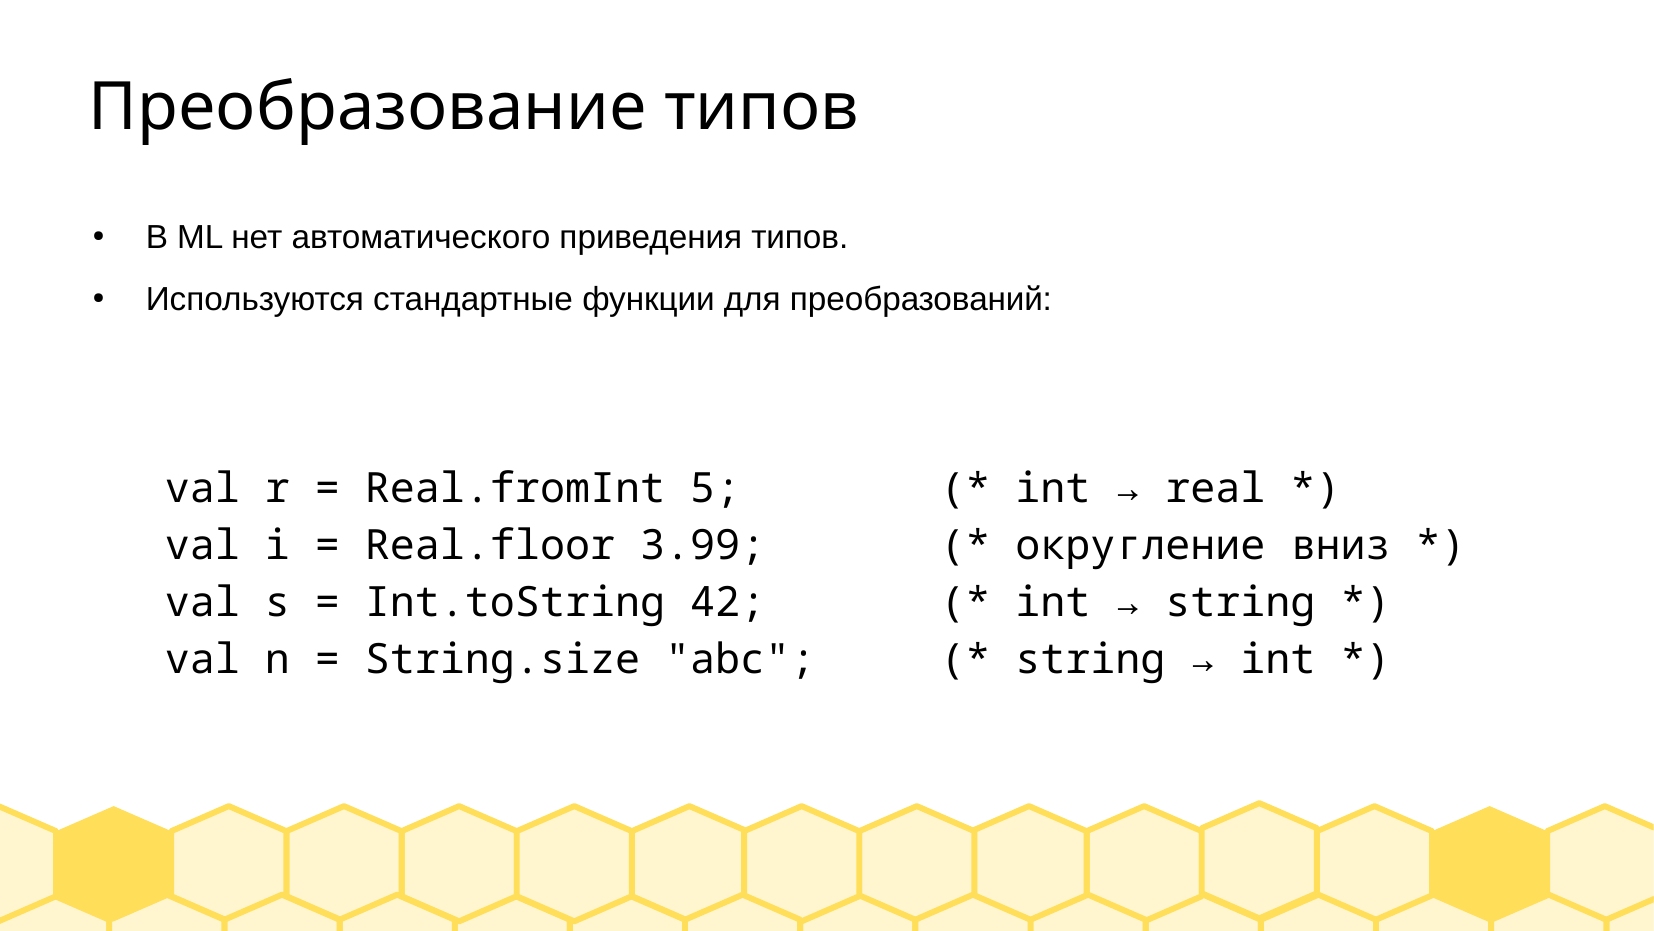

# Преобразование типов
В ML нет автоматического приведения типов.
Используются стандартные функции для преобразований:
val r = Real.fromInt 5; (* int → real *)
val i = Real.floor 3.99; (* округление вниз *)
val s = Int.toString 42; (* int → string *)
val n = String.size "abc"; (* string → int *)